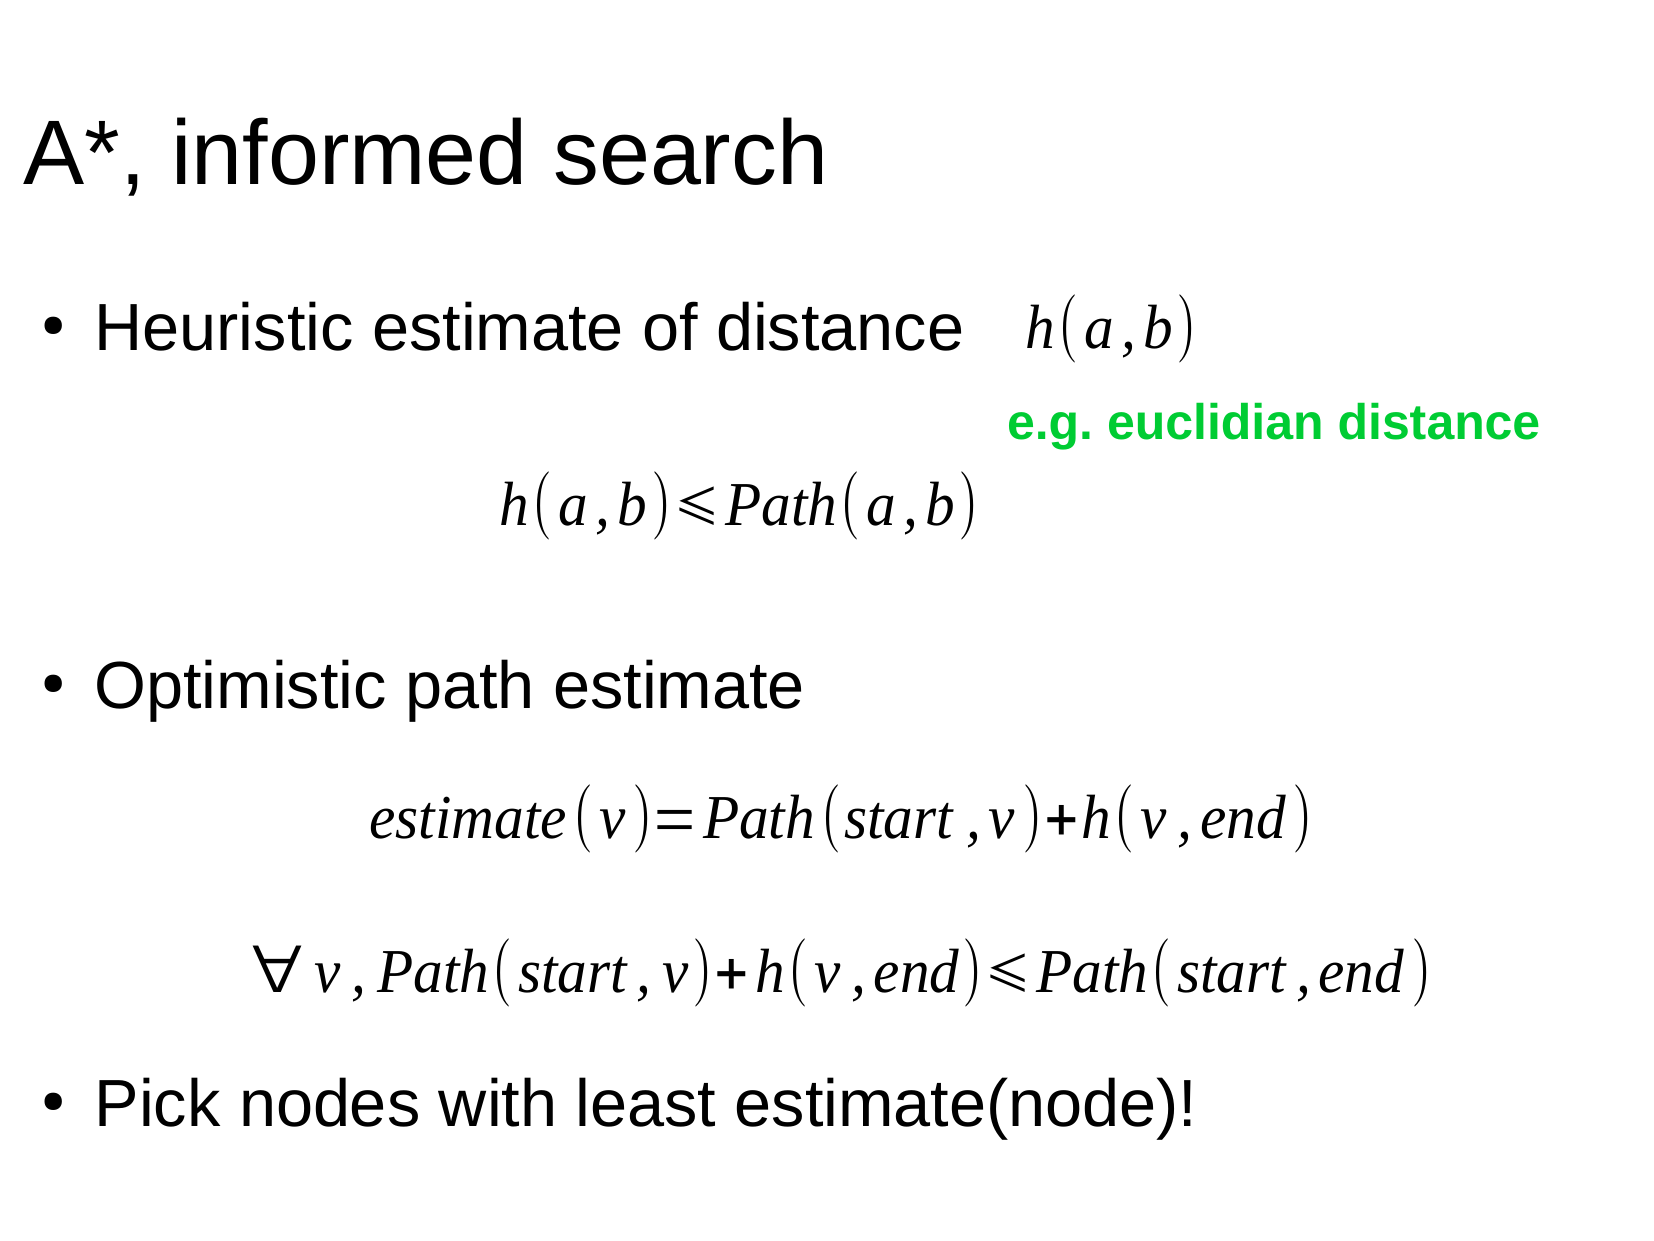

# A*, informed search
Heuristic estimate of distance
Optimistic path estimate
Pick nodes with least estimate(node)!
e.g. euclidian distance